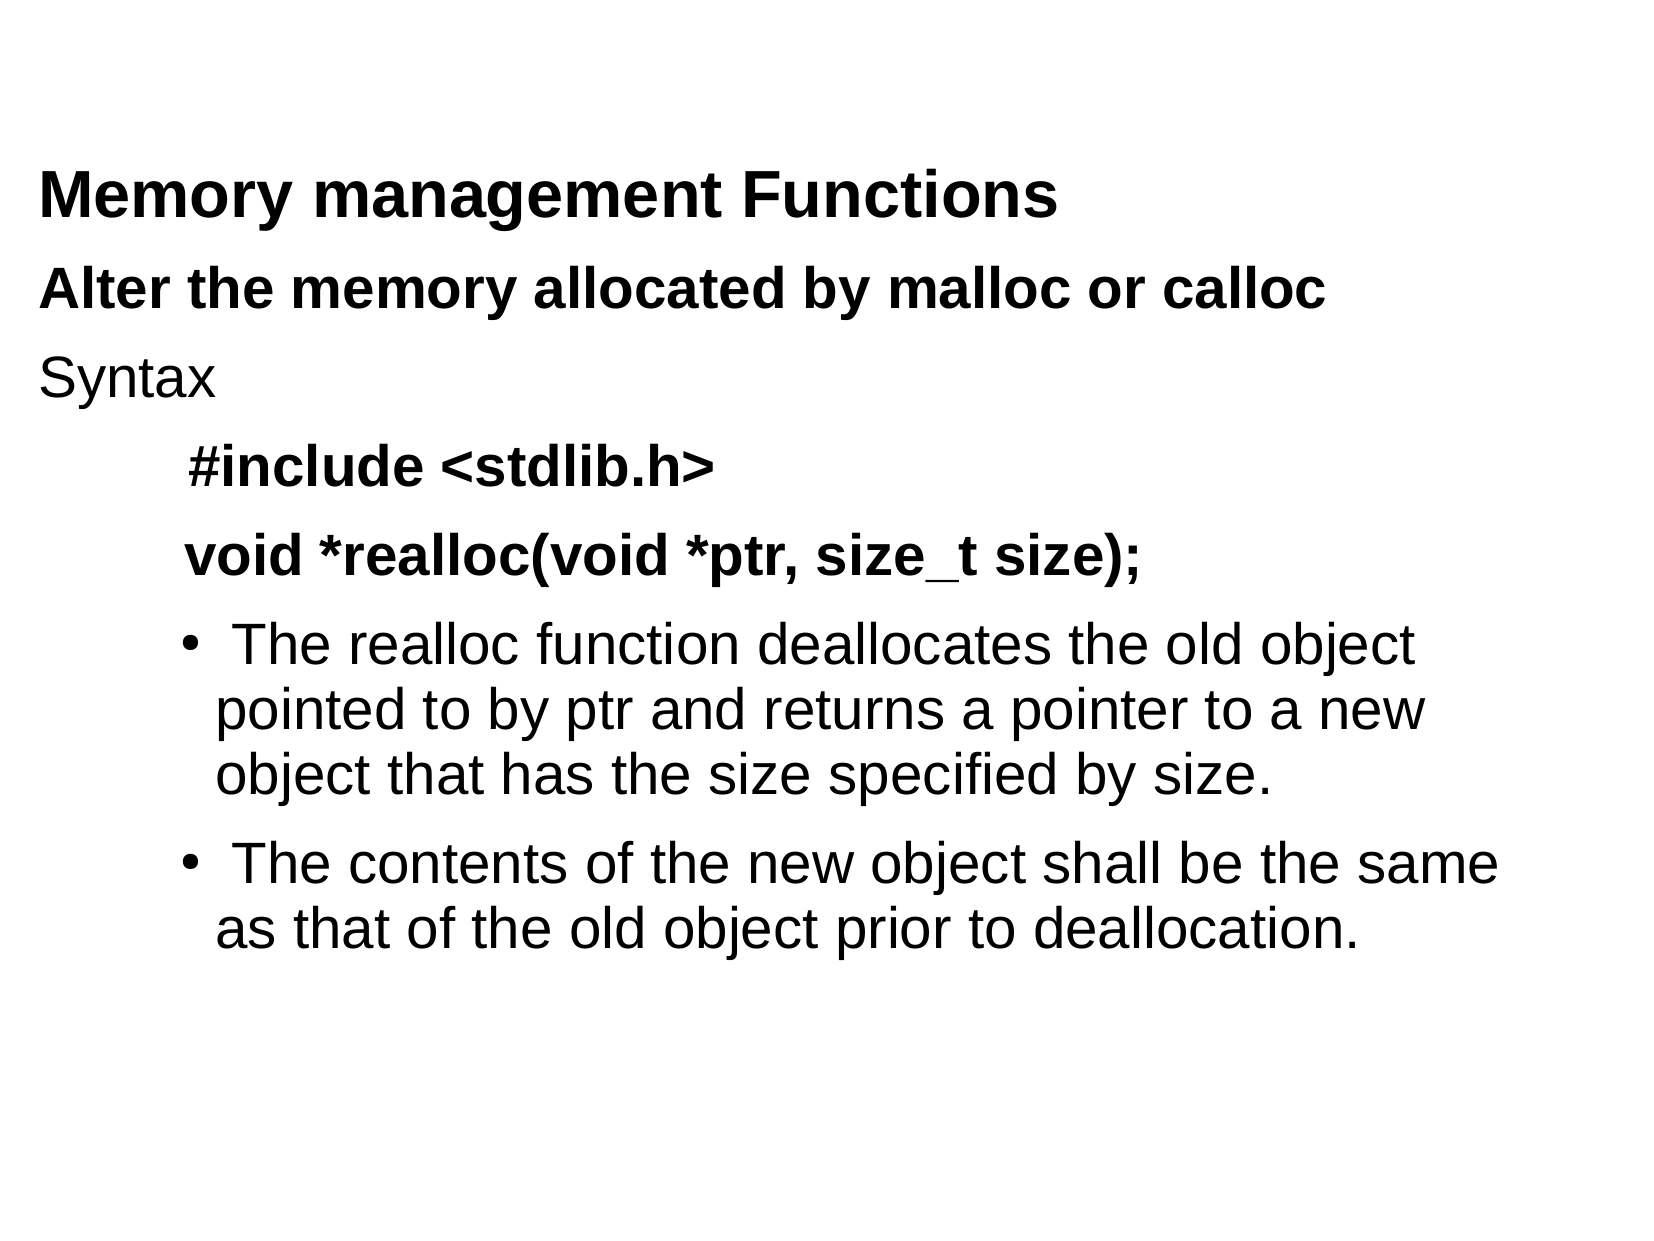

Memory management Functions
Alter the memory allocated by malloc or calloc
Syntax
		#include <stdlib.h>
	void *realloc(void *ptr, size_t size);
 The realloc function deallocates the old object pointed to by ptr and returns a pointer to a new object that has the size specified by size.
 The contents of the new object shall be the same as that of the old object prior to deallocation.